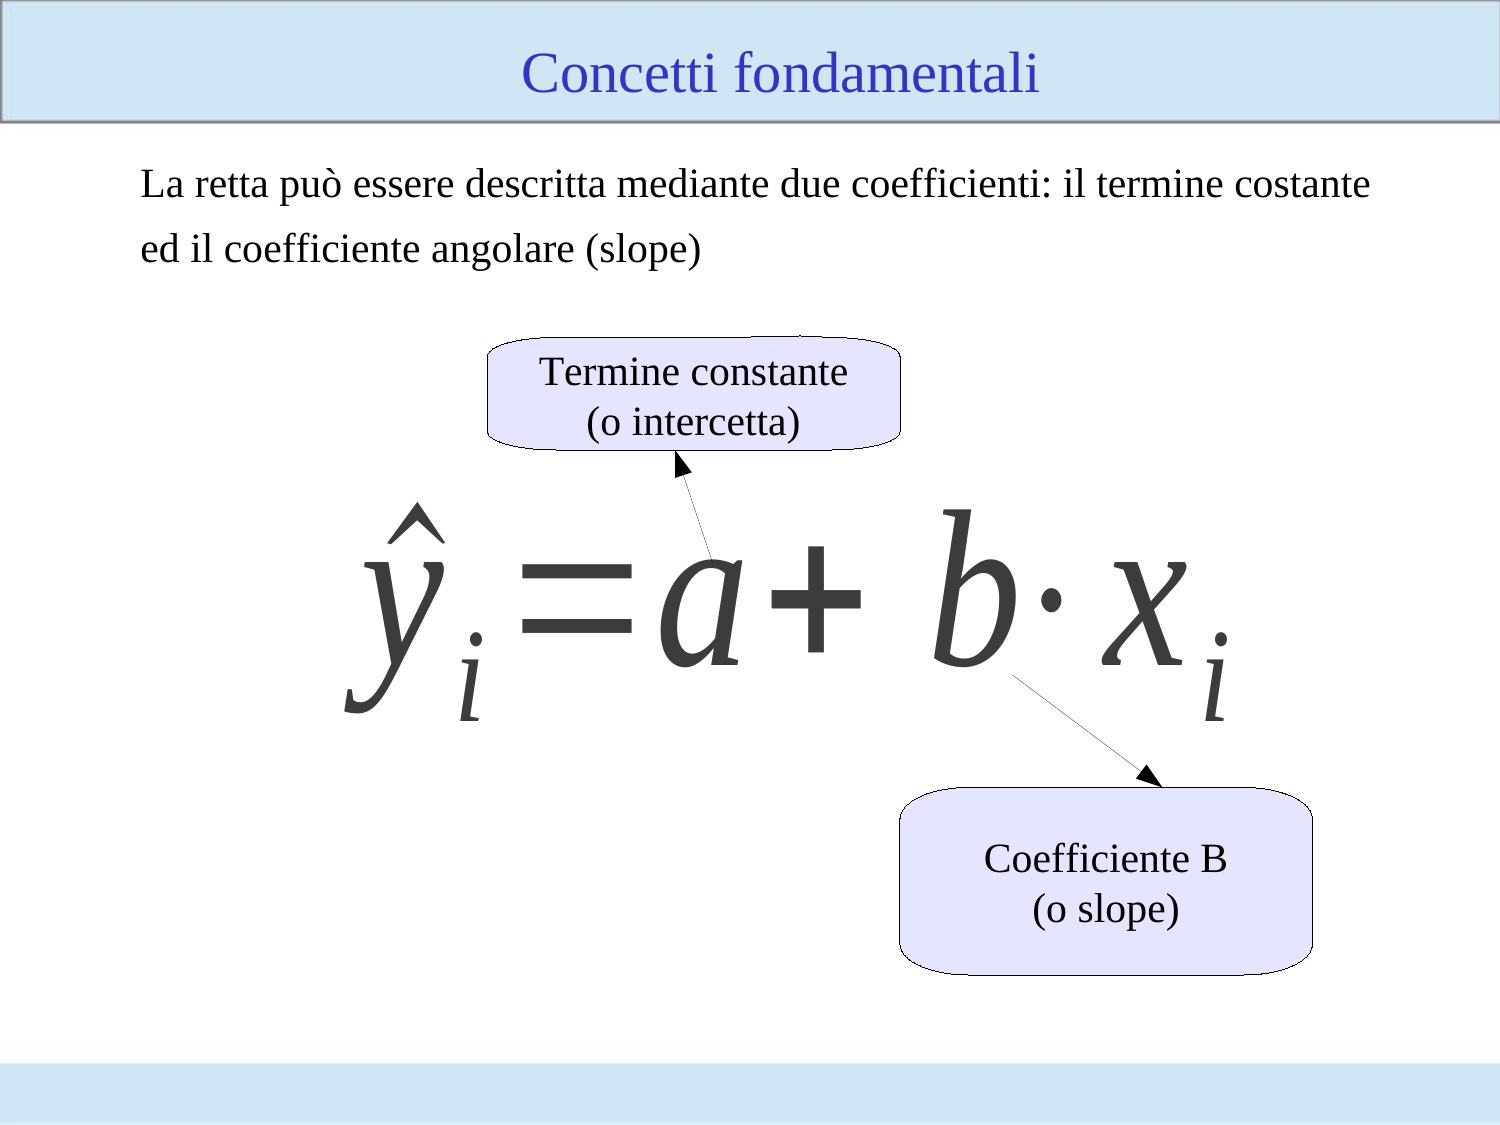

# Concetti fondamentali
La retta può essere descritta mediante due coefficienti: il termine costante ed il coefficiente angolare (slope)
Termine constante
(o intercetta)
Coefficiente B
(o slope)
55